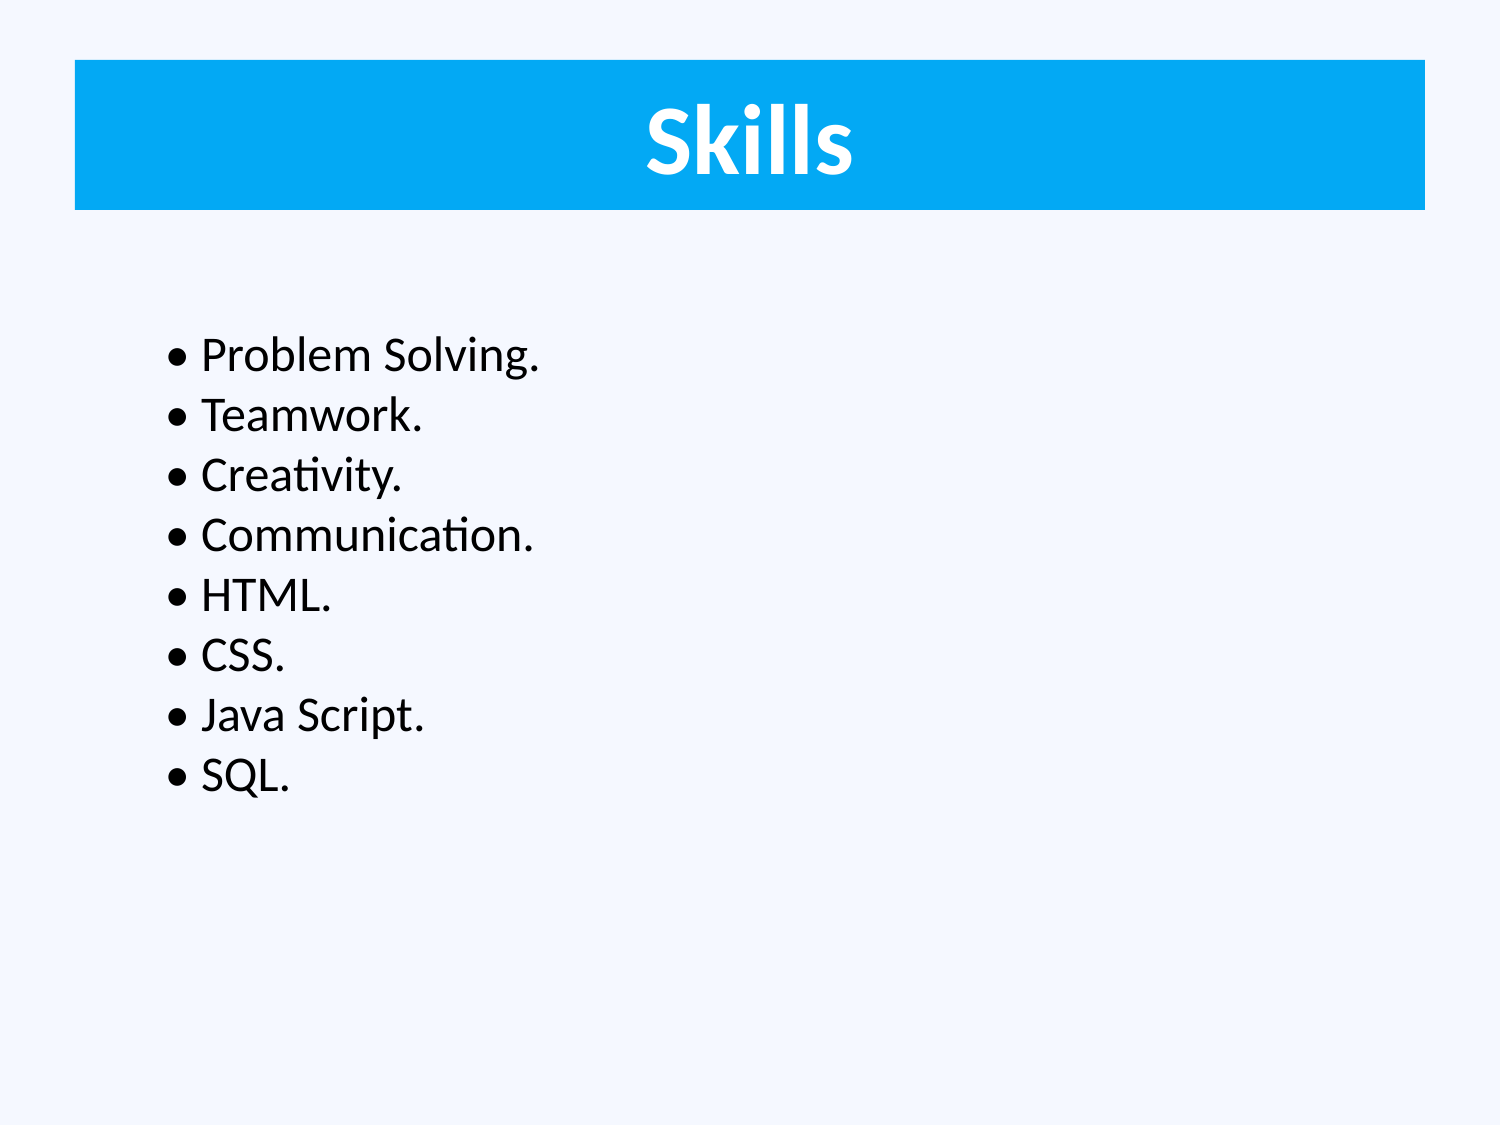

Skills
• Problem Solving.
• Teamwork.
• Creativity.
• Communication.
• HTML.
• CSS.
• Java Script.
• SQL.